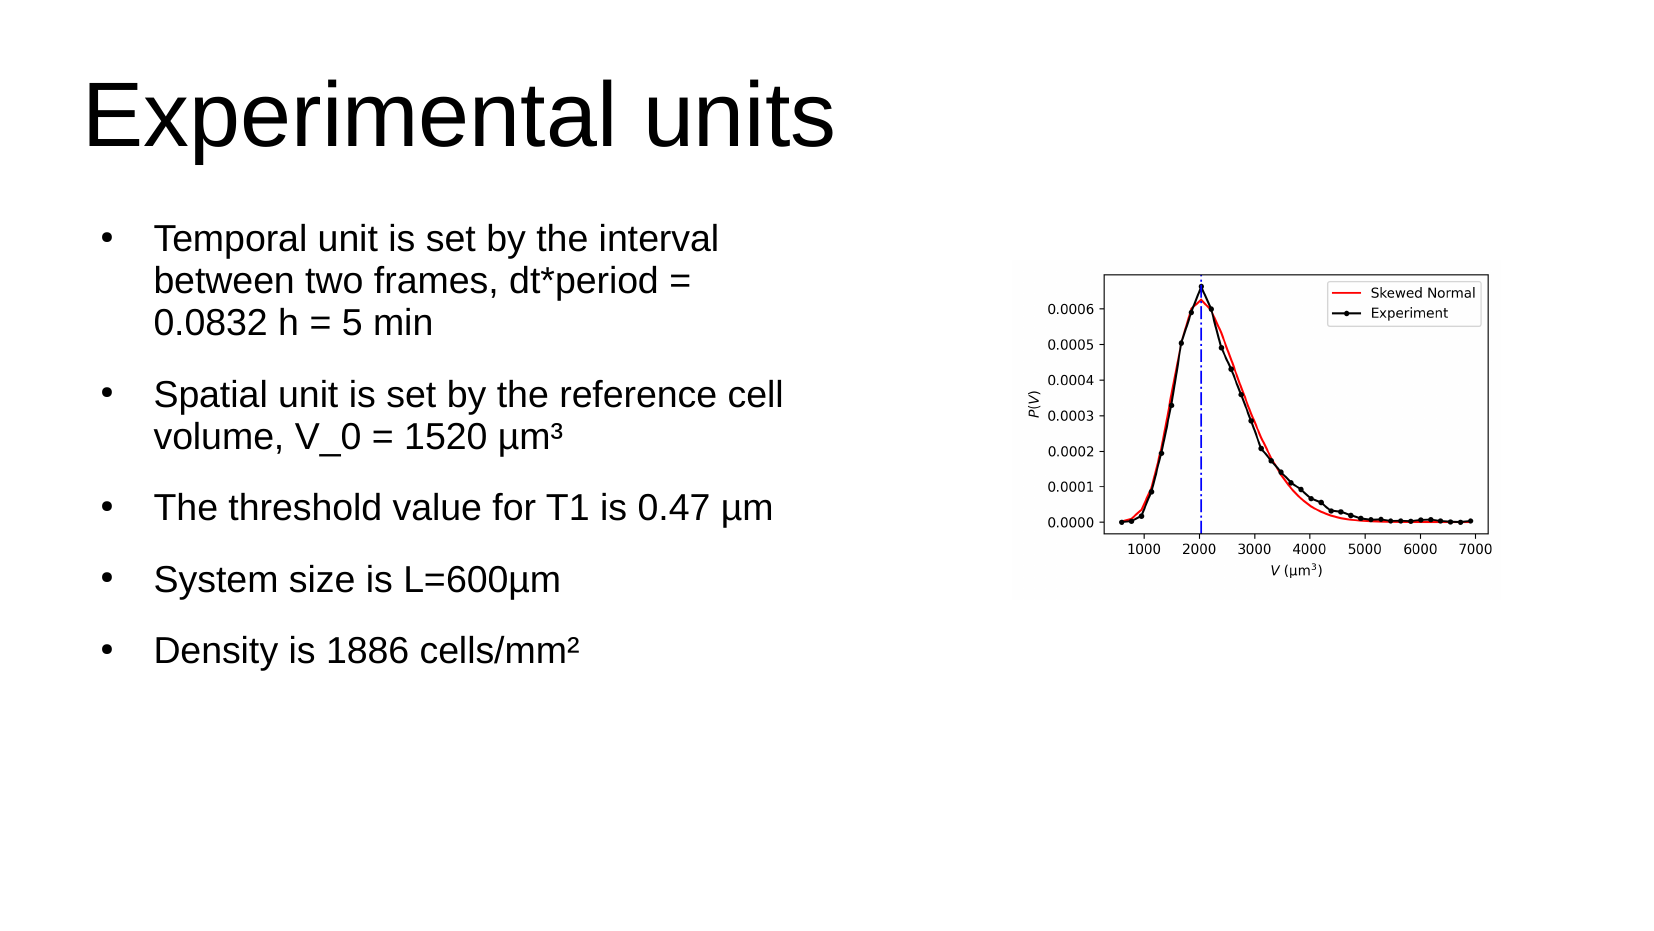

# Experimental units
Temporal unit is set by the interval between two frames, dt*period = 0.0832 h = 5 min
Spatial unit is set by the reference cell volume, V_0 = 1520 µm³
The threshold value for T1 is 0.47 µm
System size is L=600µm
Density is 1886 cells/mm²